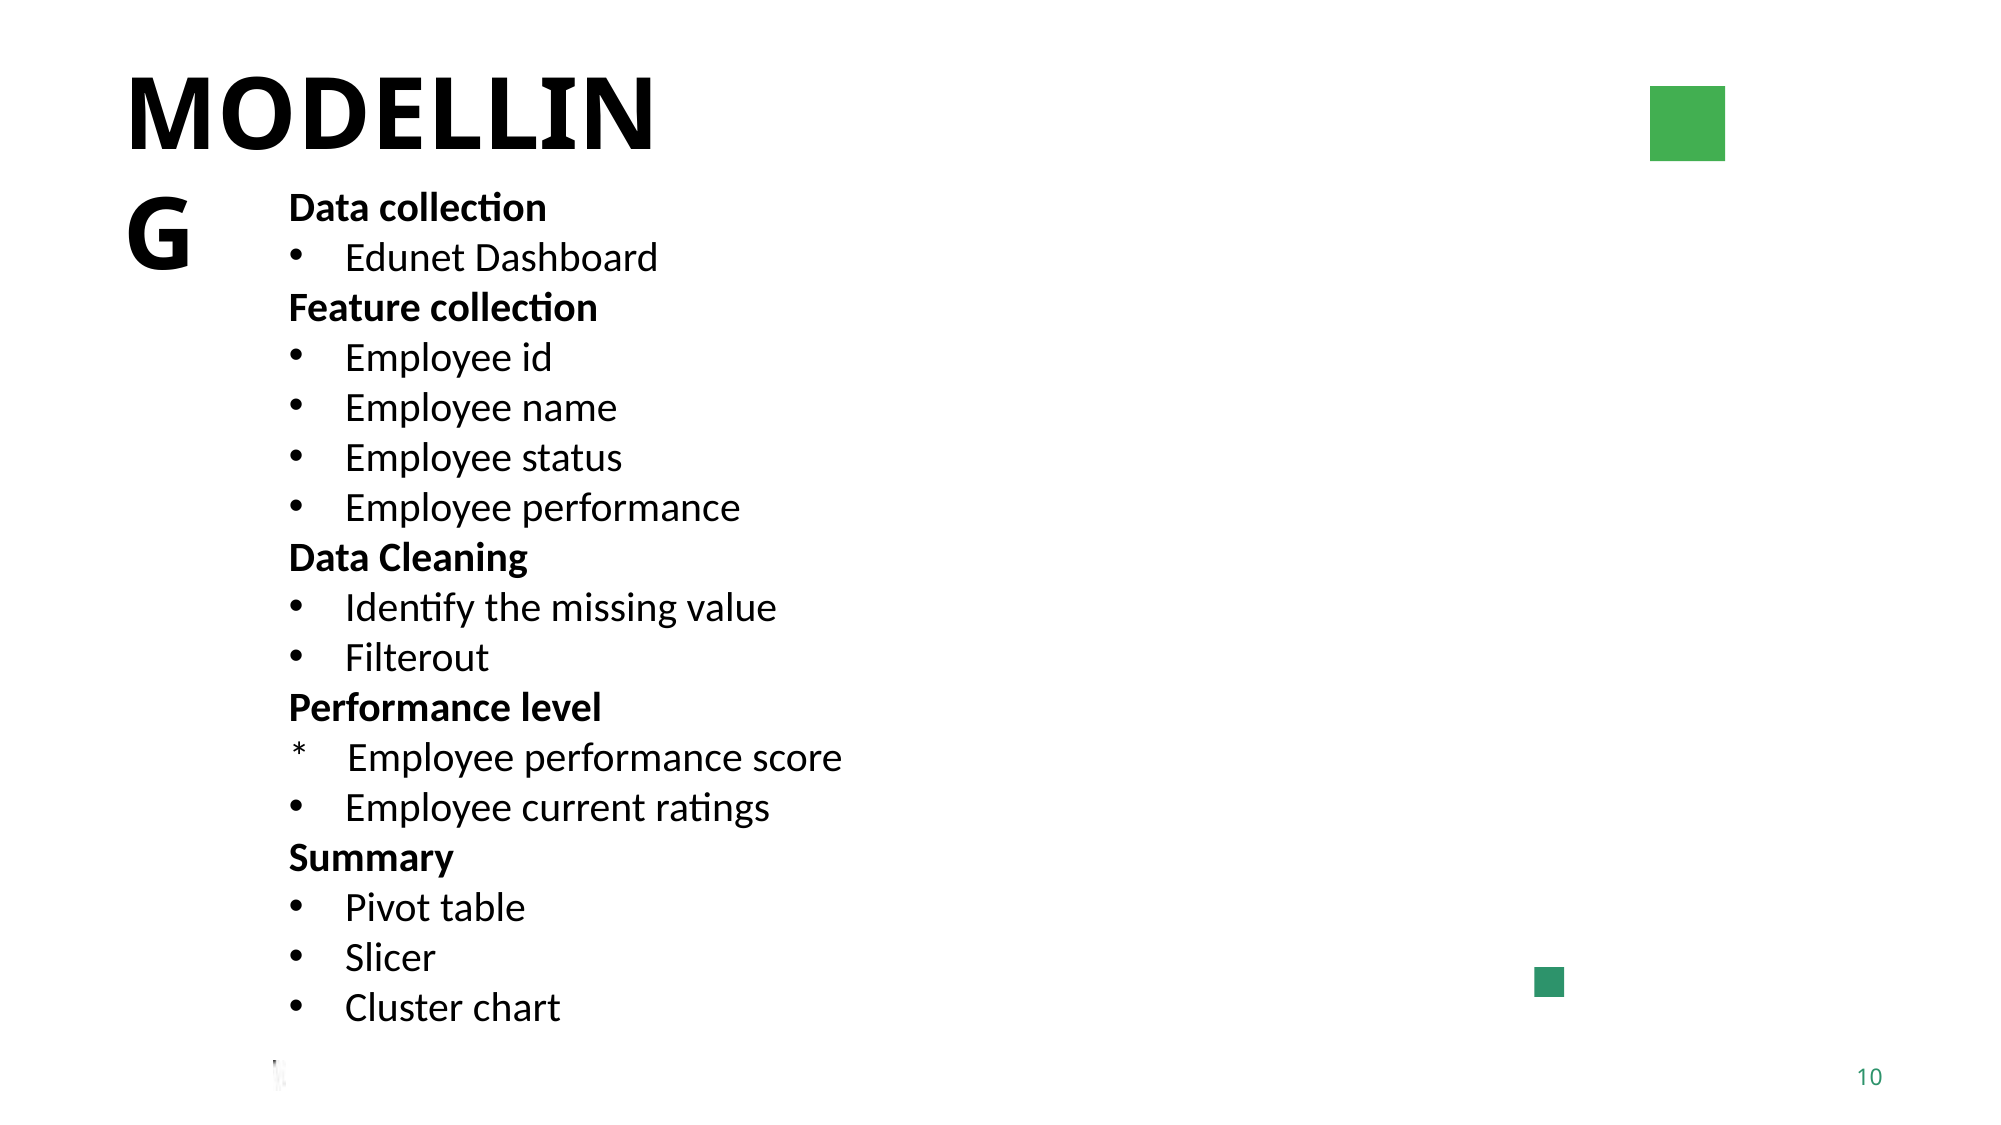

MODELLING
Data collection
Edunet Dashboard
Feature collection
Employee id
Employee name
Employee status
Employee performance
Data Cleaning
Identify the missing value
Filterout
Performance level
* Employee performance score
Employee current ratings
Summary
Pivot table
Slicer
Cluster chart